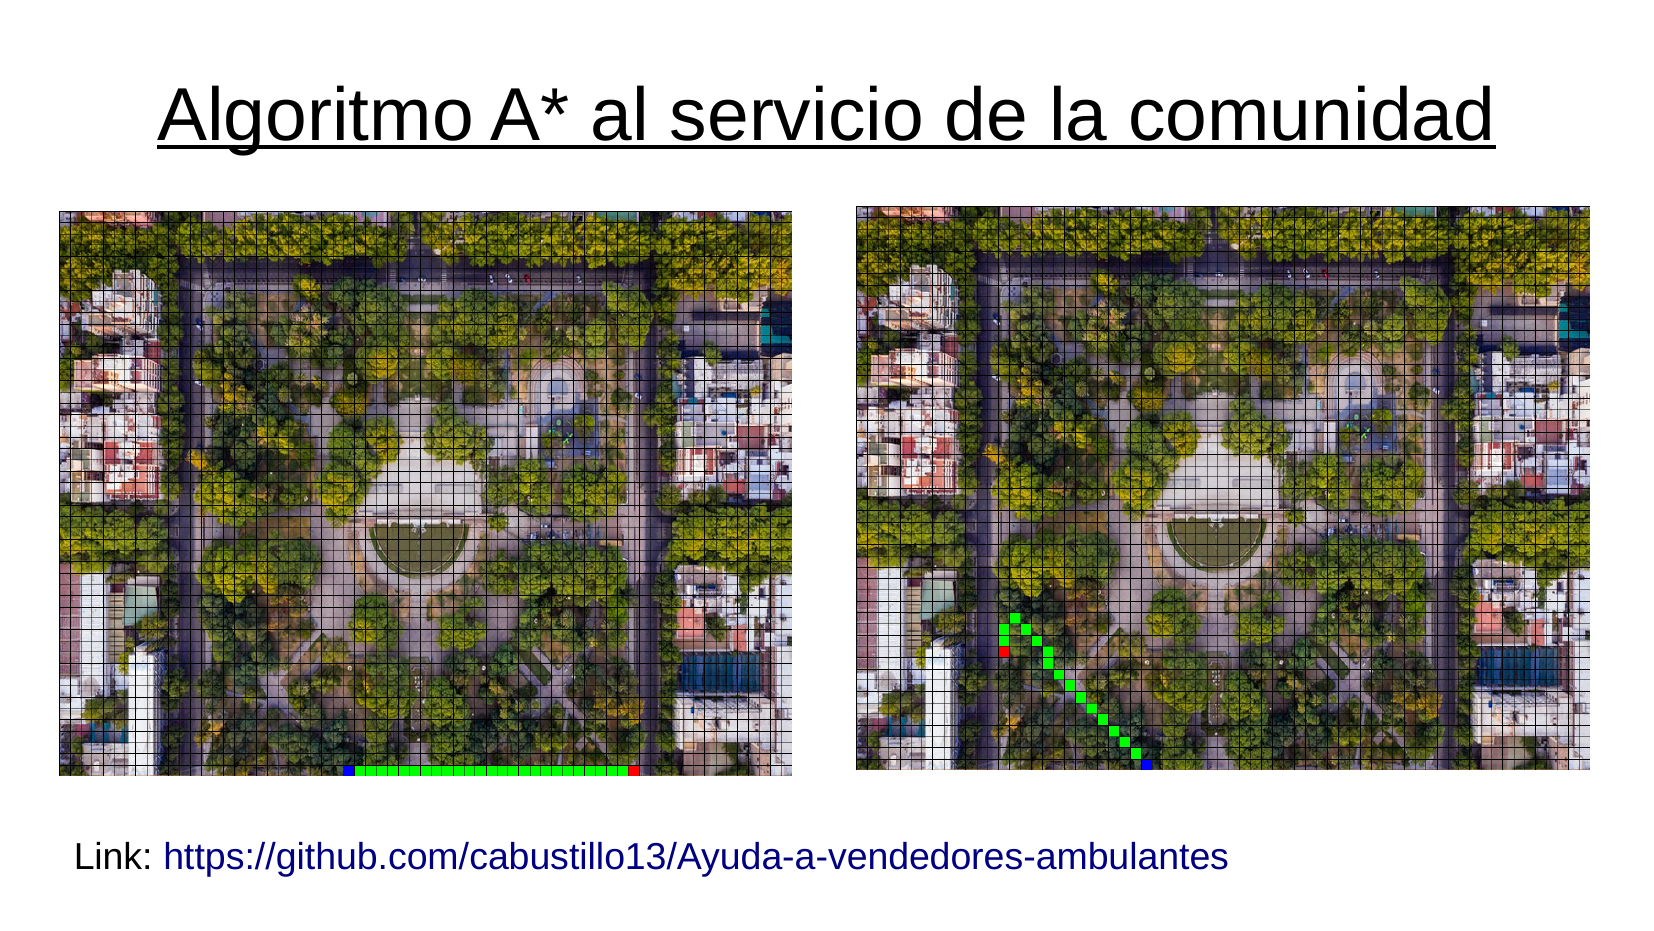

# Algoritmo A* al servicio de la comunidad
Link: https://github.com/cabustillo13/Ayuda-a-vendedores-ambulantes